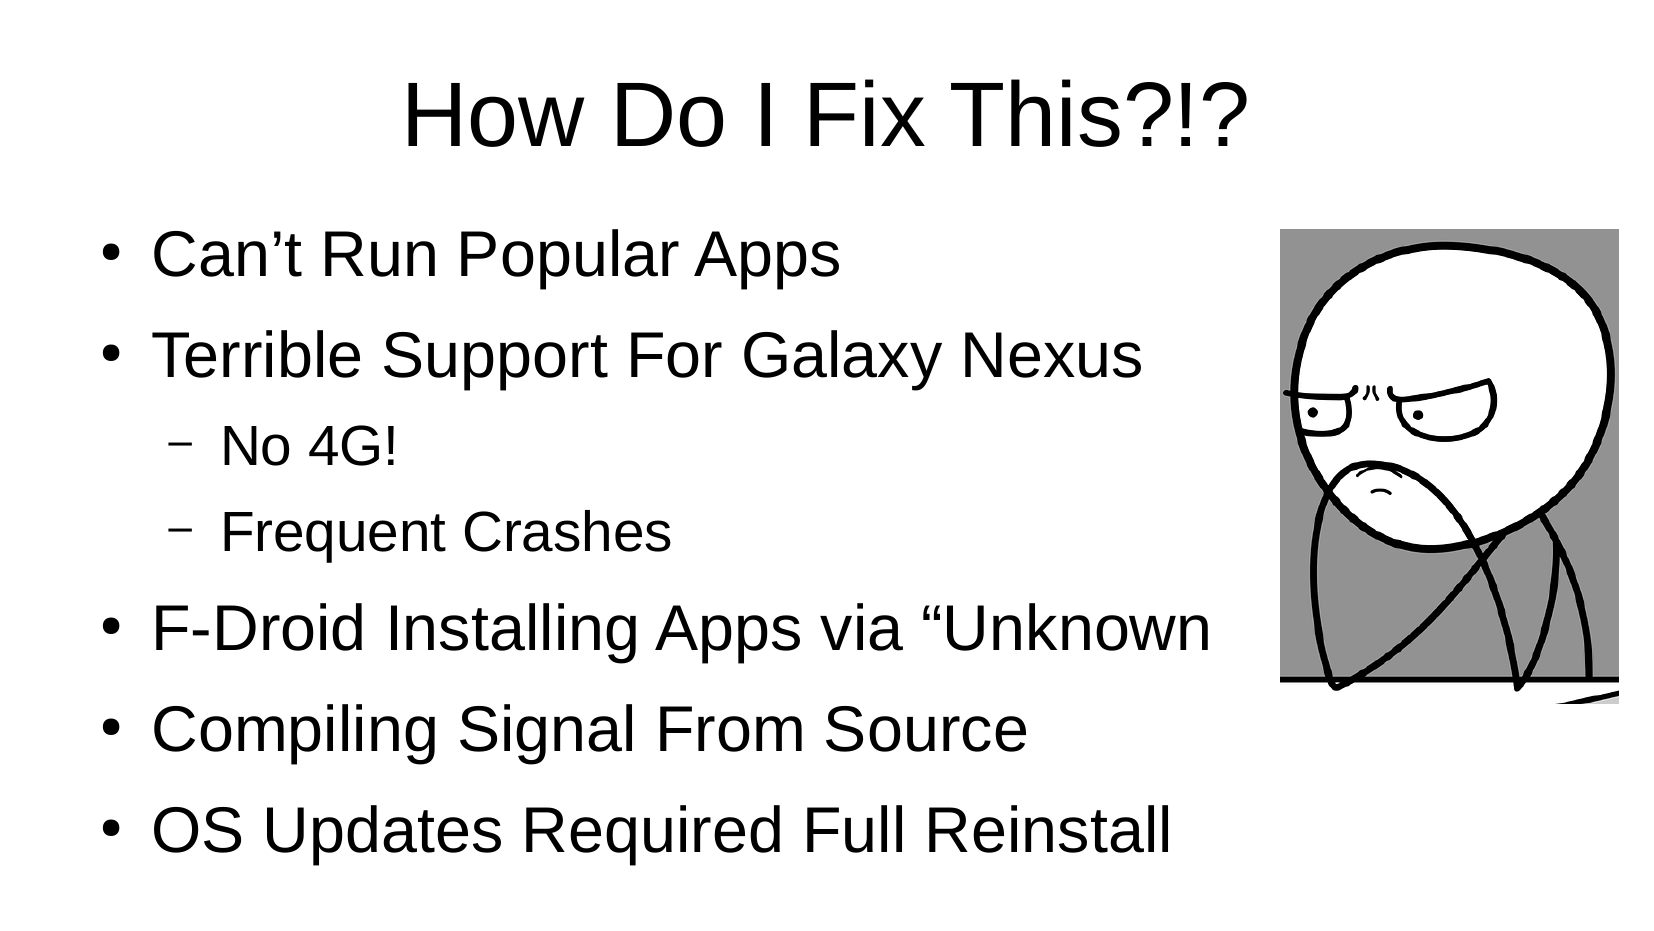

# How Do I Fix This?!?
Can’t Run Popular Apps
Terrible Support For Galaxy Nexus
No 4G!
Frequent Crashes
F-Droid Installing Apps via “Unknown Sources”
Compiling Signal From Source
OS Updates Required Full Reinstall